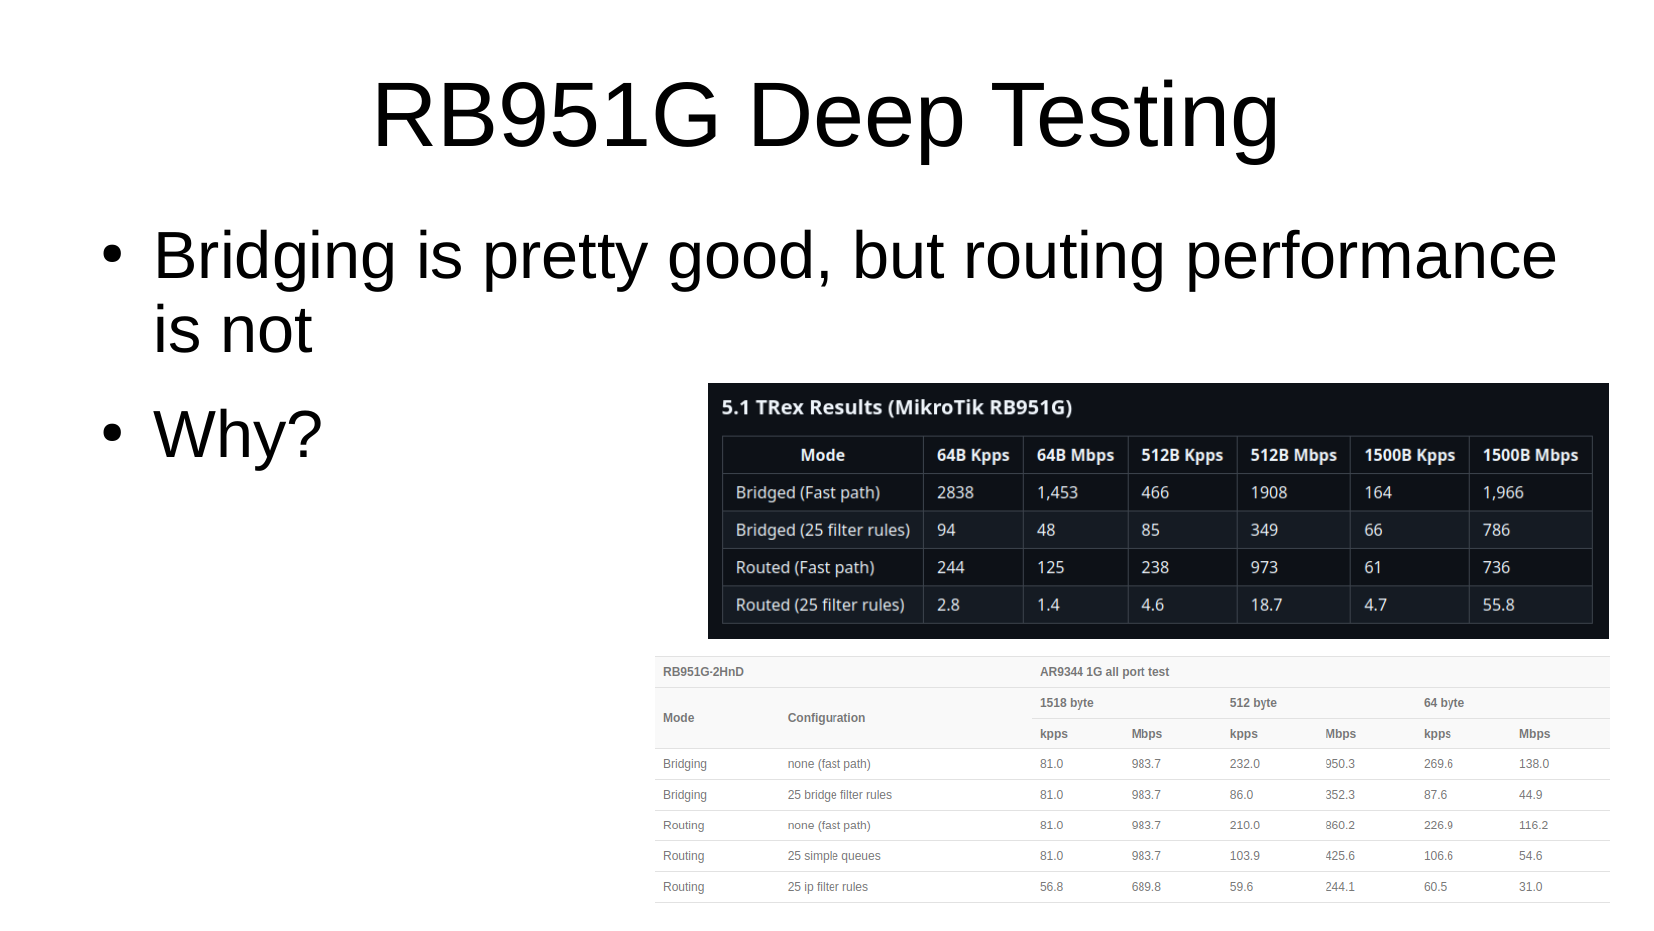

# RB951G Deep Testing
Bridging is pretty good, but routing performance is not
Why?